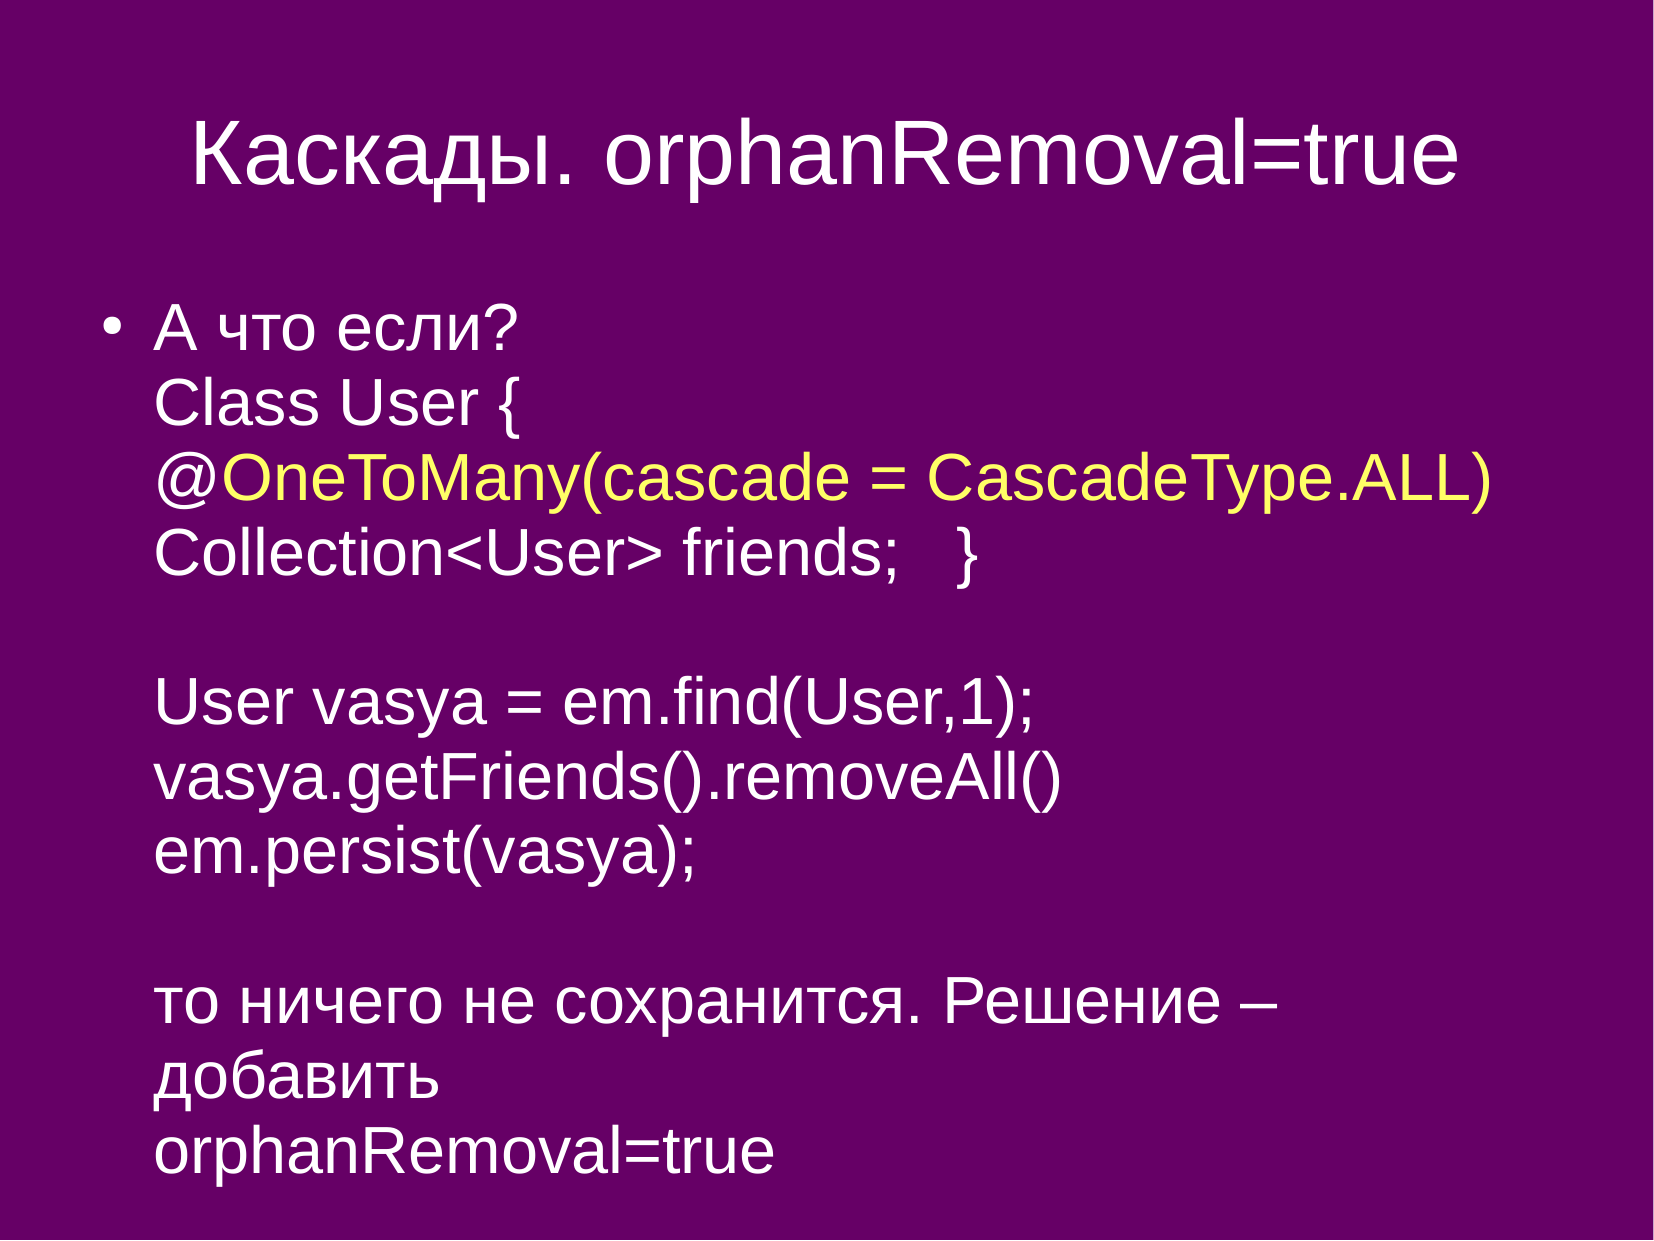

# Каскады. orphanRemoval=true
А что если?
Class User {
@OneToMany(cascade = CascadeType.ALL)
Collection<User> friends; }
User vasya = em.find(User,1);
vasya.getFriends().removeAll()
em.persist(vasya);
то ничего не сохранится. Решение – добавить
orphanRemoval=true